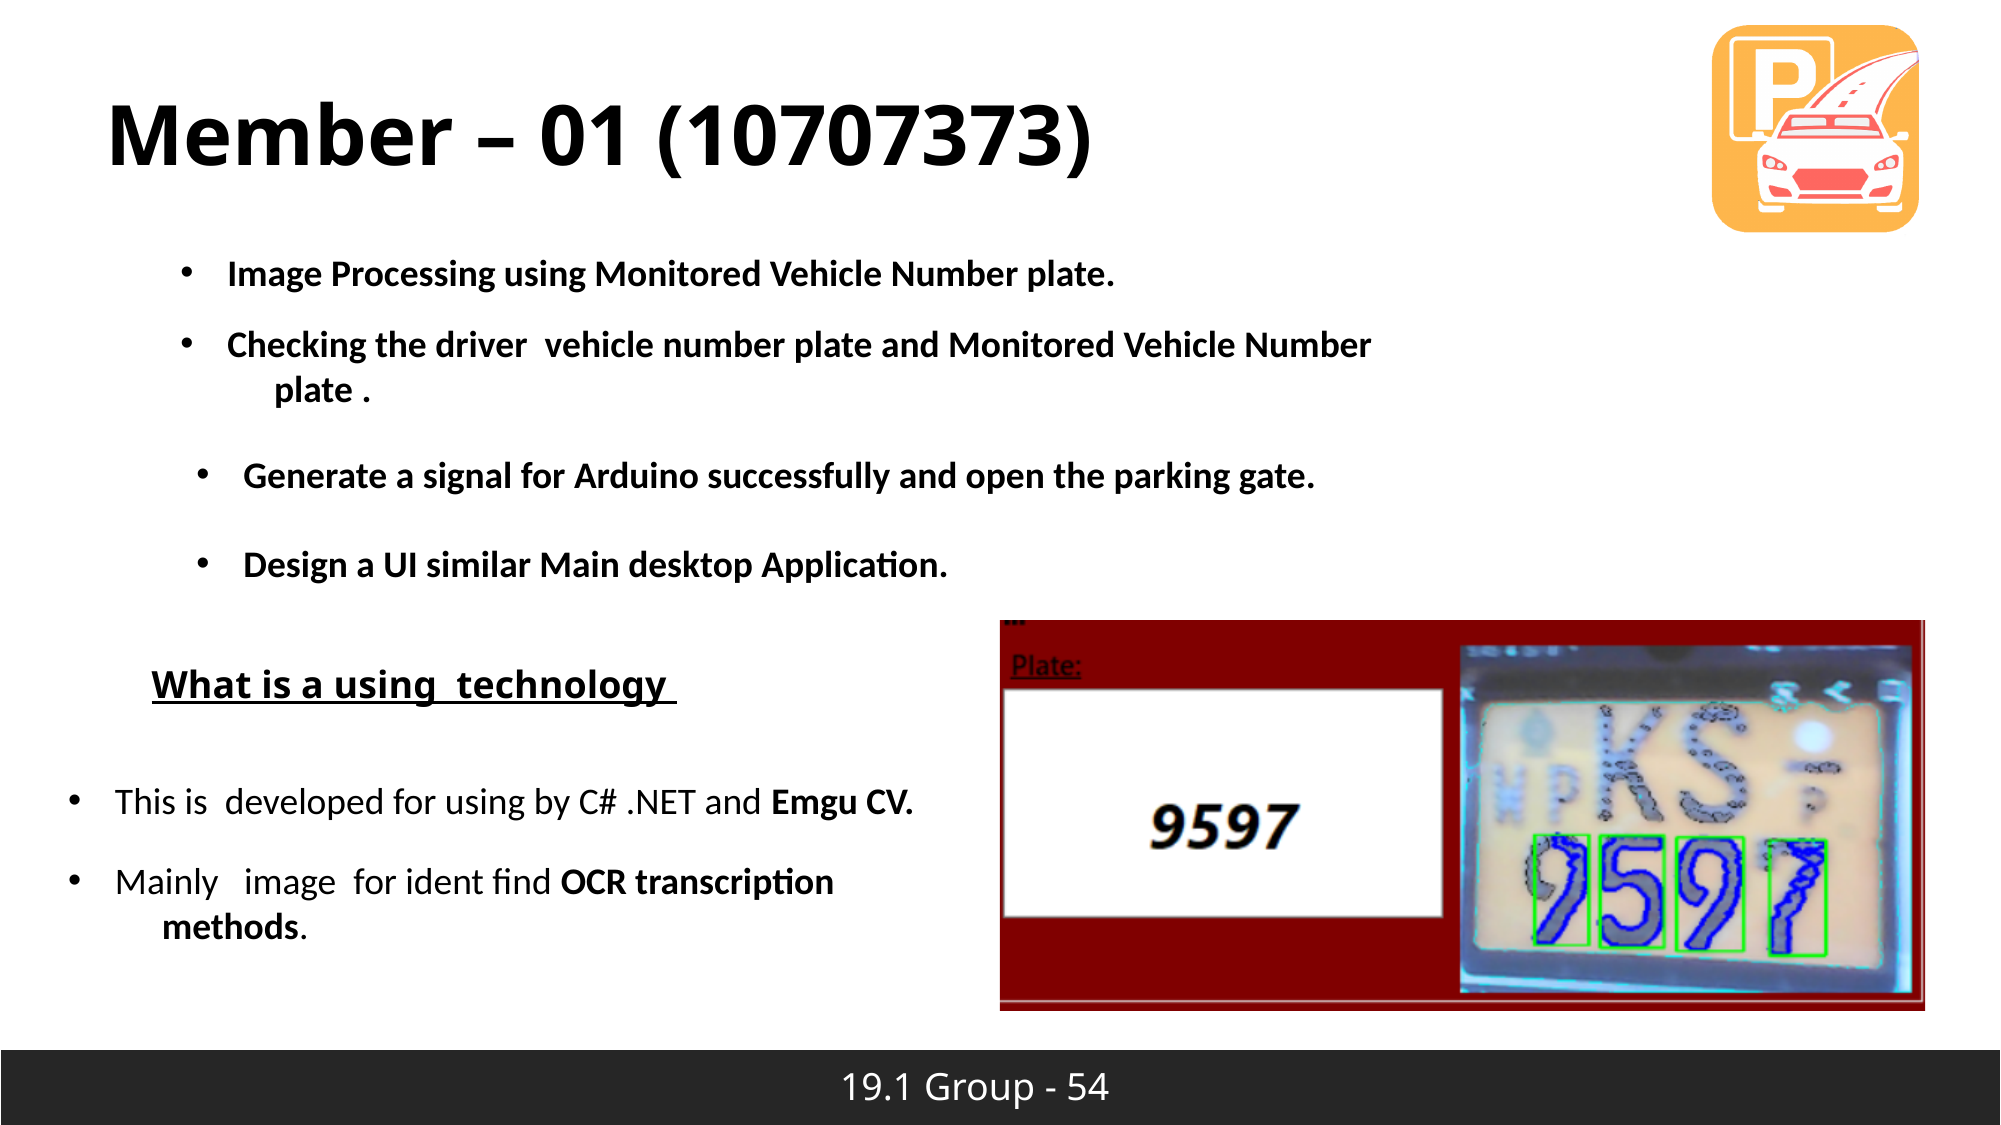

Member – 01 (10707373)
Image Processing using Monitored Vehicle Number plate.
Checking the driver vehicle number plate and Monitored Vehicle Number plate .
Generate a signal for Arduino successfully and open the parking gate.
Design a UI similar Main desktop Application.
What is a using technology
This is developed for using by C# .NET and Emgu CV.
Mainly image for ident find OCR transcription methods.
19.1 Group - 54